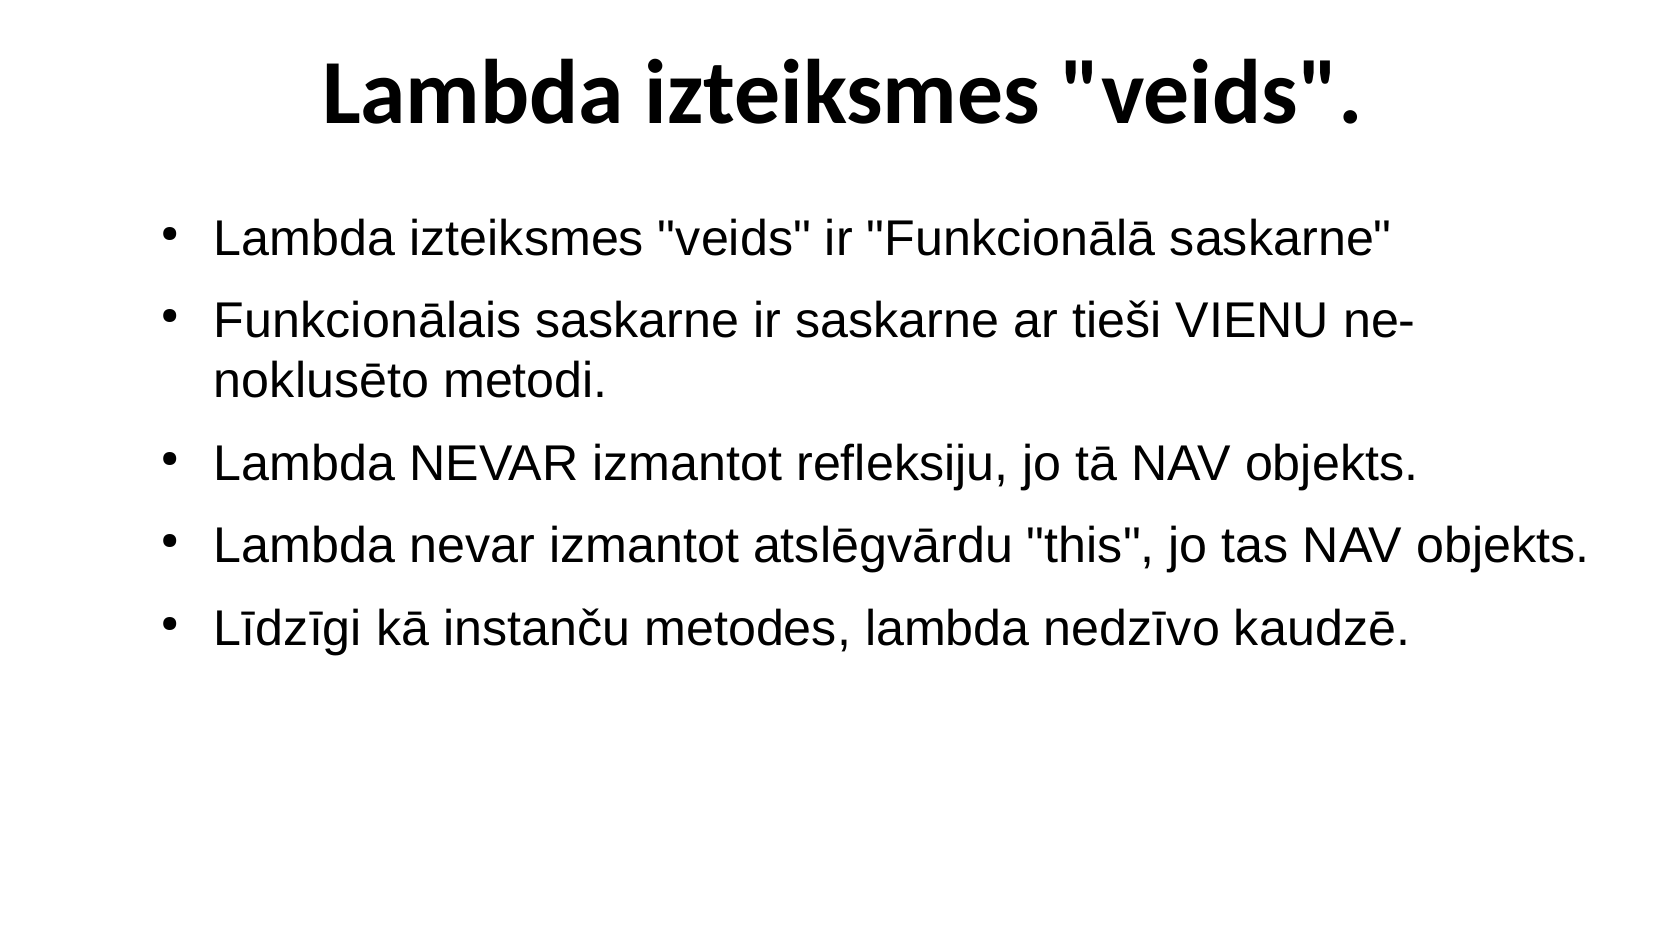

# Lambda izteiksmes "veids".
Lambda izteiksmes "veids" ir "Funkcionālā saskarne"
Funkcionālais saskarne ir saskarne ar tieši VIENU ne-noklusēto metodi.
Lambda NEVAR izmantot refleksiju, jo tā NAV objekts.
Lambda nevar izmantot atslēgvārdu "this", jo tas NAV objekts.
Līdzīgi kā instanču metodes, lambda nedzīvo kaudzē.